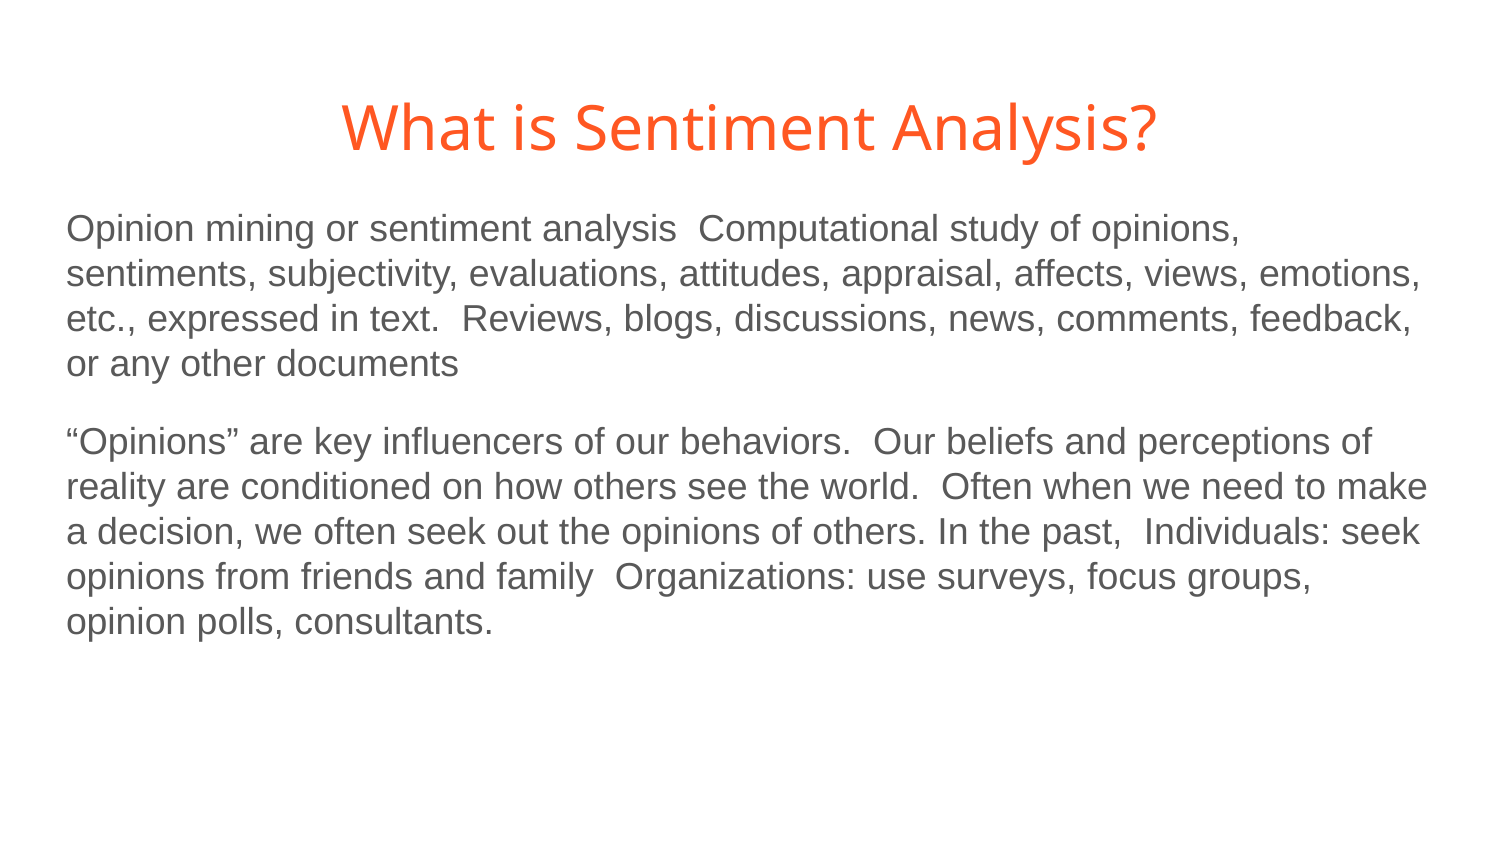

# What is Sentiment Analysis?
Opinion mining or sentiment analysis Computational study of opinions, sentiments, subjectivity, evaluations, attitudes, appraisal, affects, views, emotions, etc., expressed in text. Reviews, blogs, discussions, news, comments, feedback, or any other documents
“Opinions” are key influencers of our behaviors. Our beliefs and perceptions of reality are conditioned on how others see the world. Often when we need to make a decision, we often seek out the opinions of others. In the past, Individuals: seek opinions from friends and family Organizations: use surveys, focus groups, opinion polls, consultants.